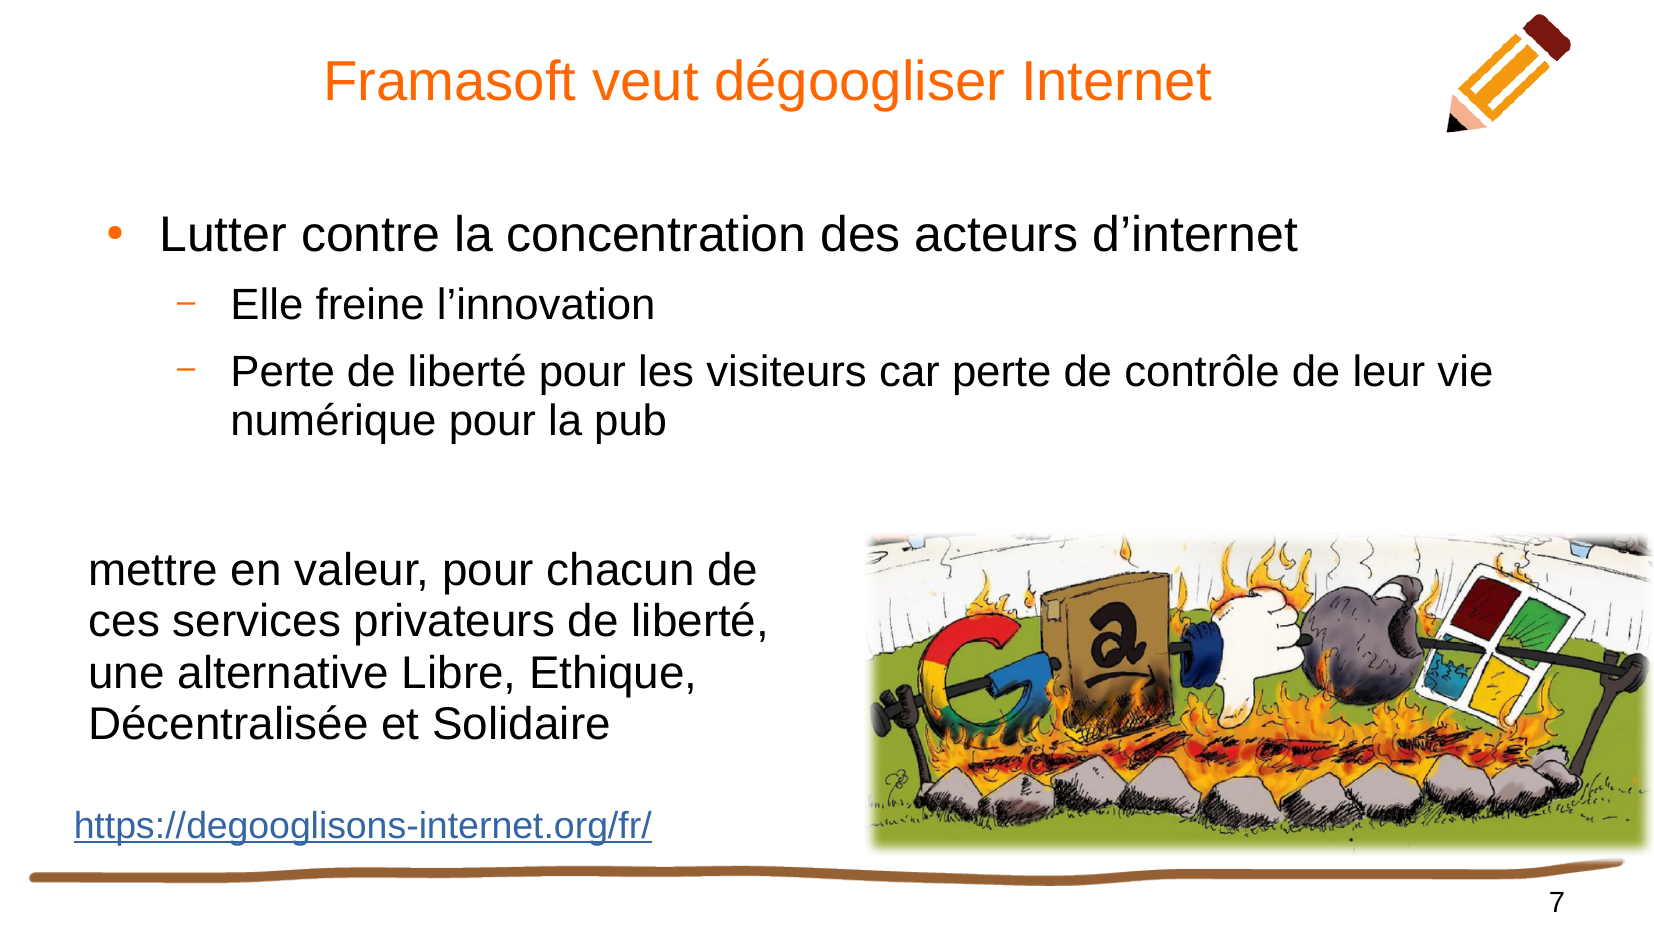

# Framasoft veut dégoogliser Internet
Lutter contre la concentration des acteurs d’internet
Elle freine l’innovation
Perte de liberté pour les visiteurs car perte de contrôle de leur vie numérique pour la pub
mettre en valeur, pour chacun de
ces services privateurs de liberté,
une alternative Libre, Ethique,
Décentralisée et Solidaire
https://degooglisons-internet.org/fr/
7